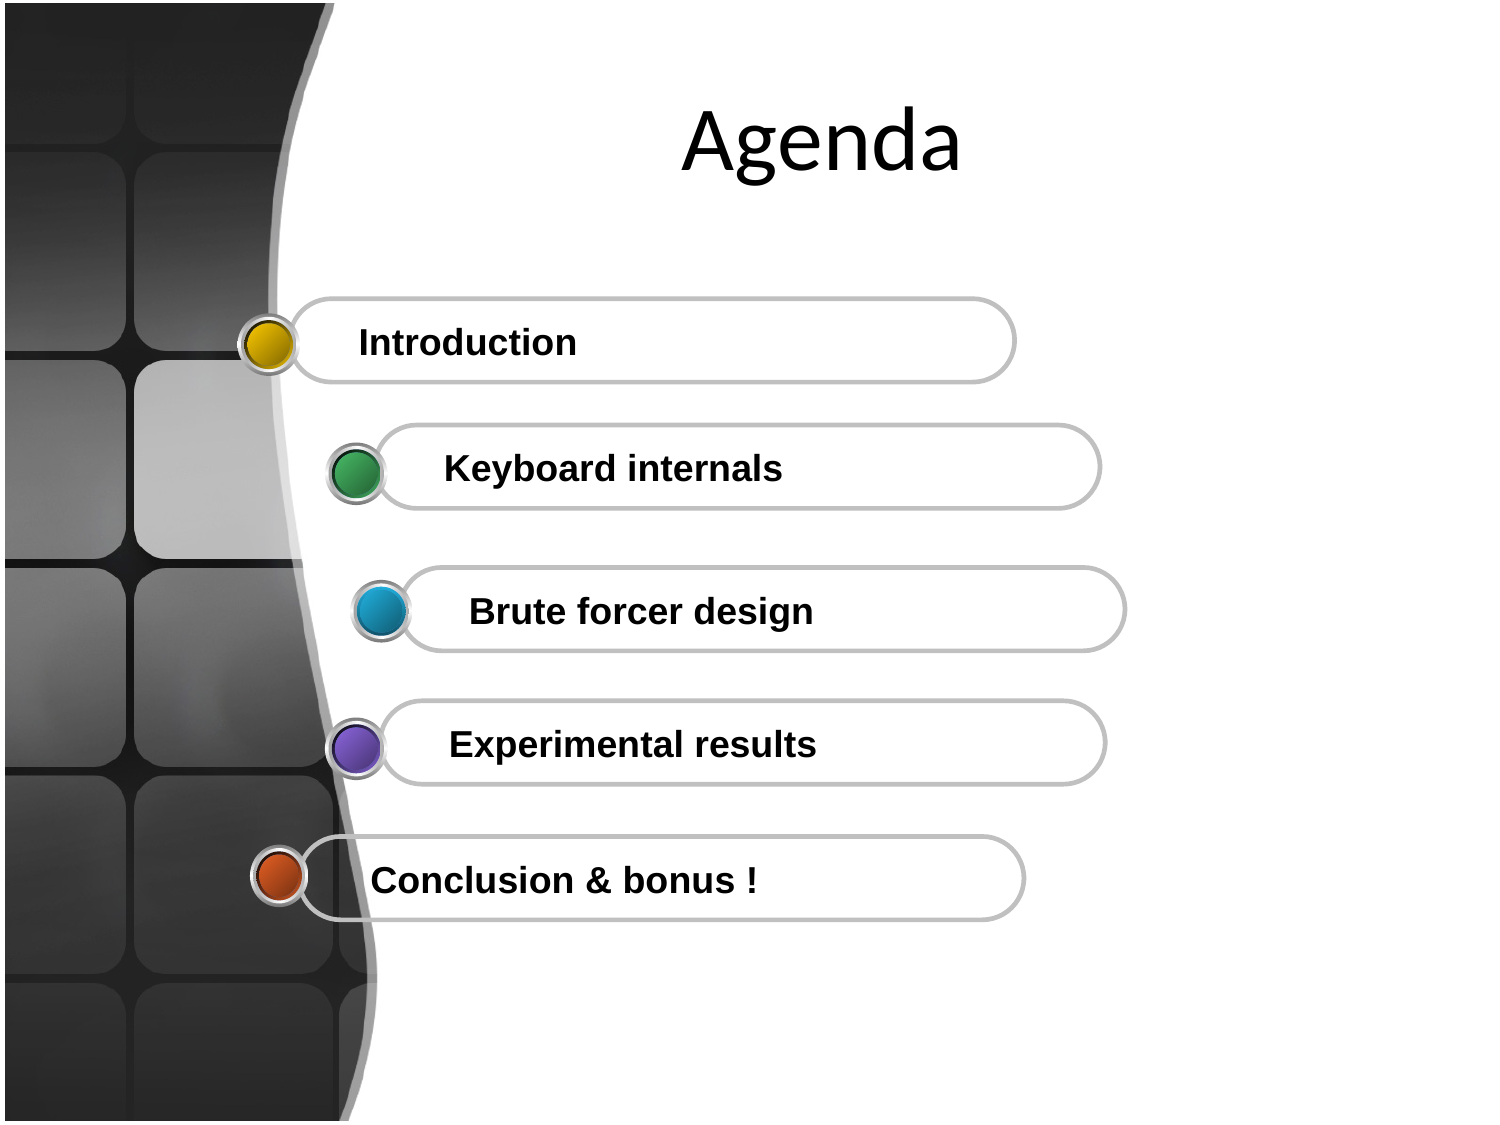

# Agenda
 Introduction
 Keyboard internals
 Brute forcer design
 Experimental results
 Conclusion & bonus !